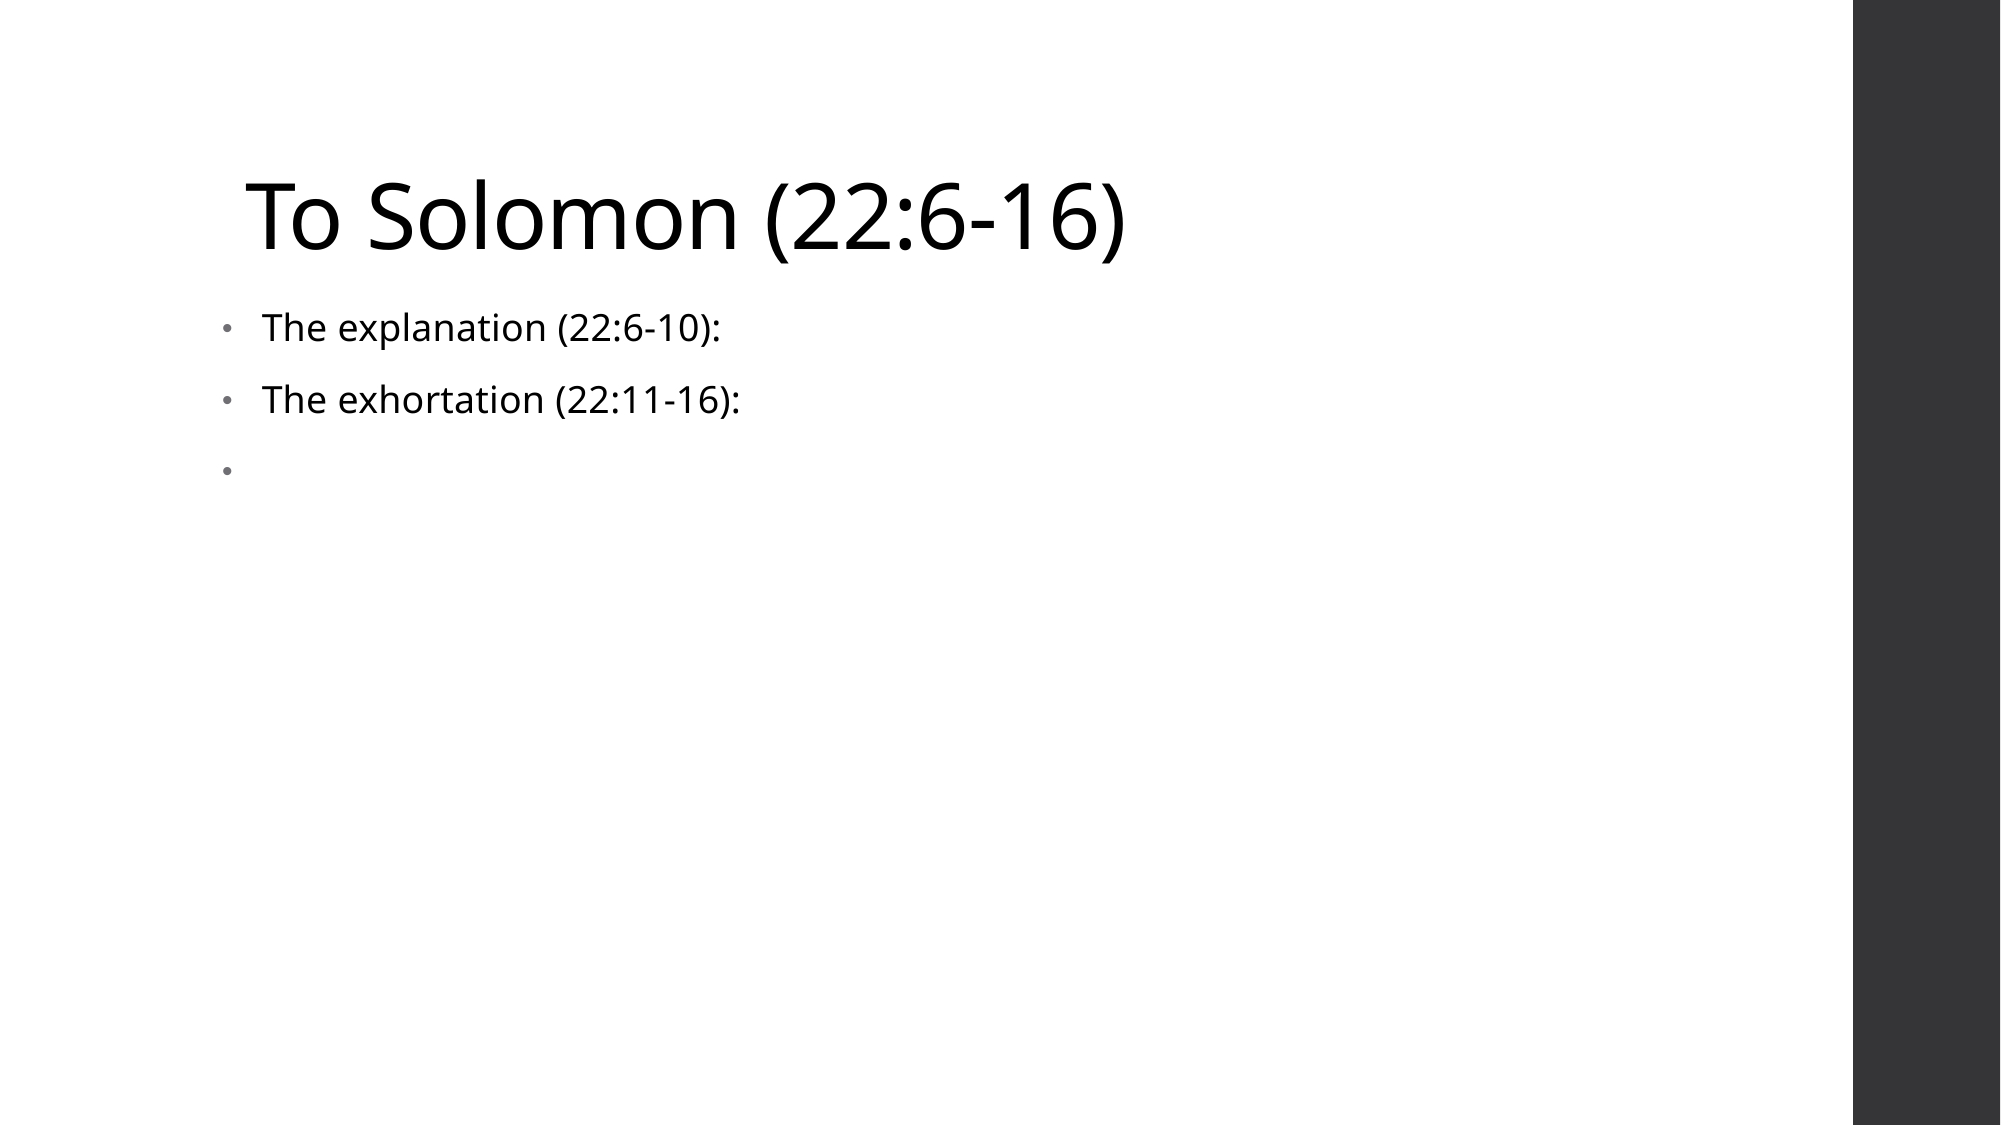

# To Solomon (22:6-16)
 The explanation (22:6-10):
 The exhortation (22:11-16):